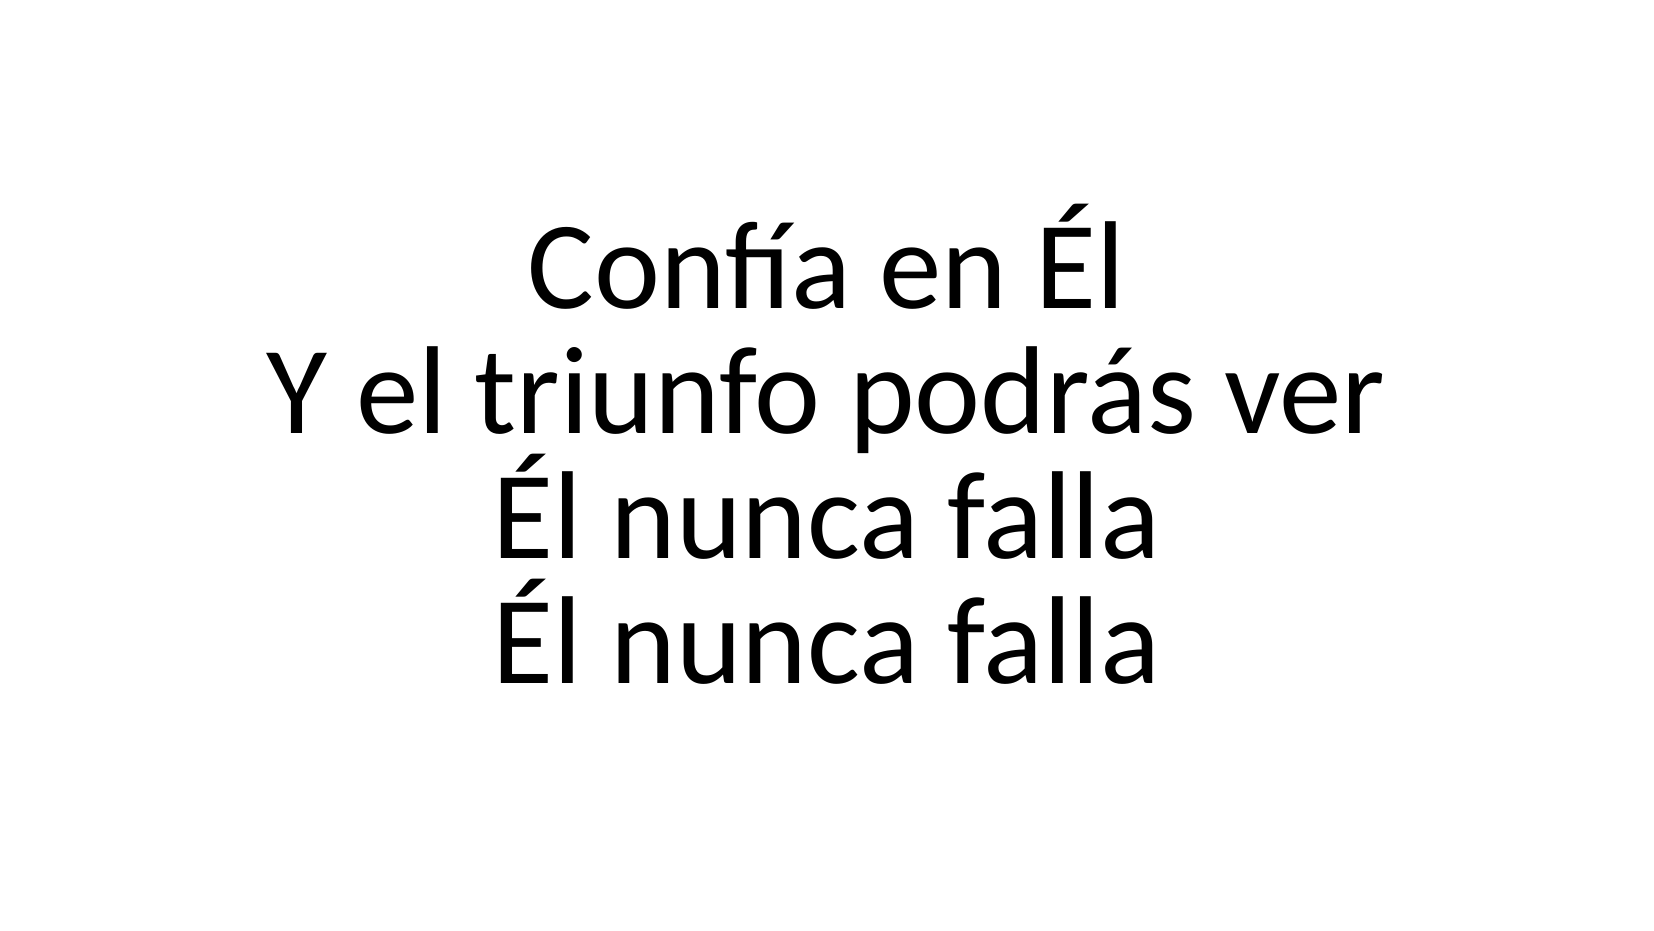

# Confía en Él Y el triunfo podrás ver Él nunca falla Él nunca falla